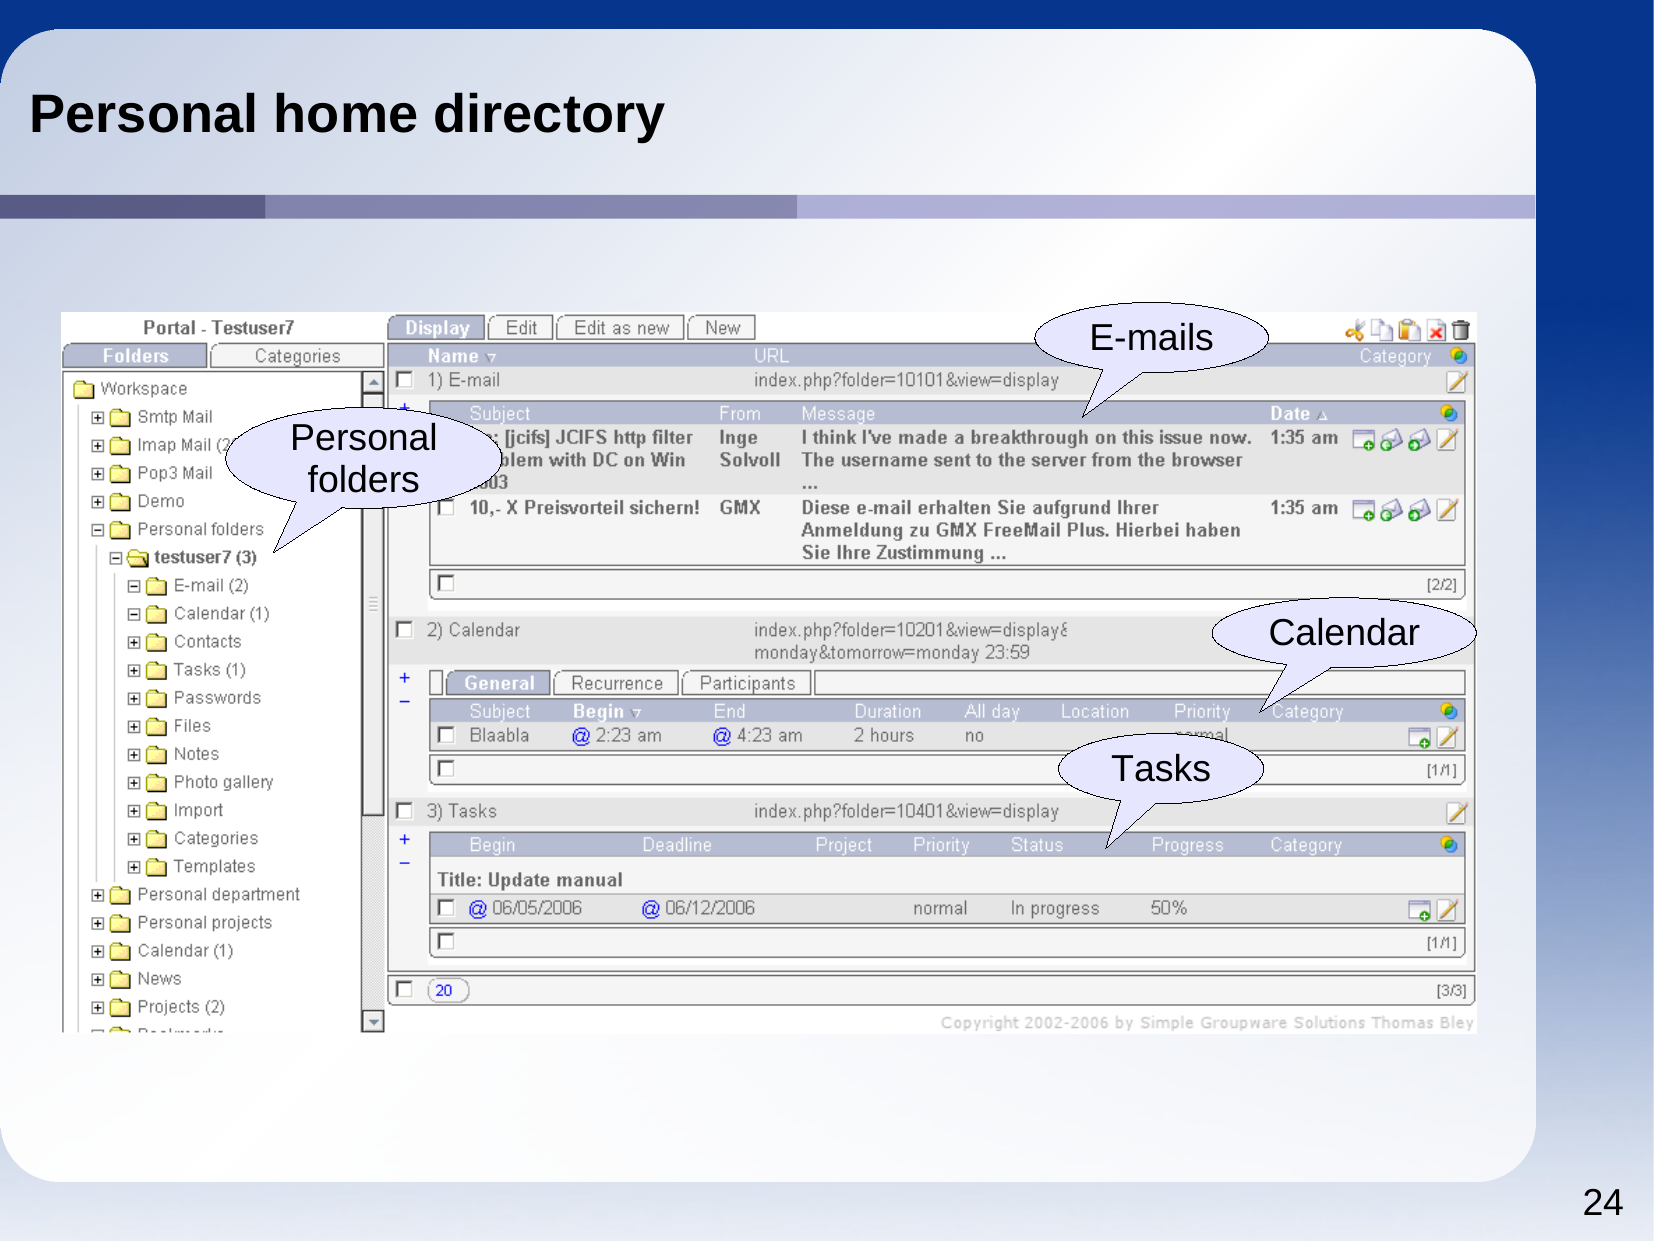

# Personal home directory
E-mails
Personal folders
Calendar
Tasks
24